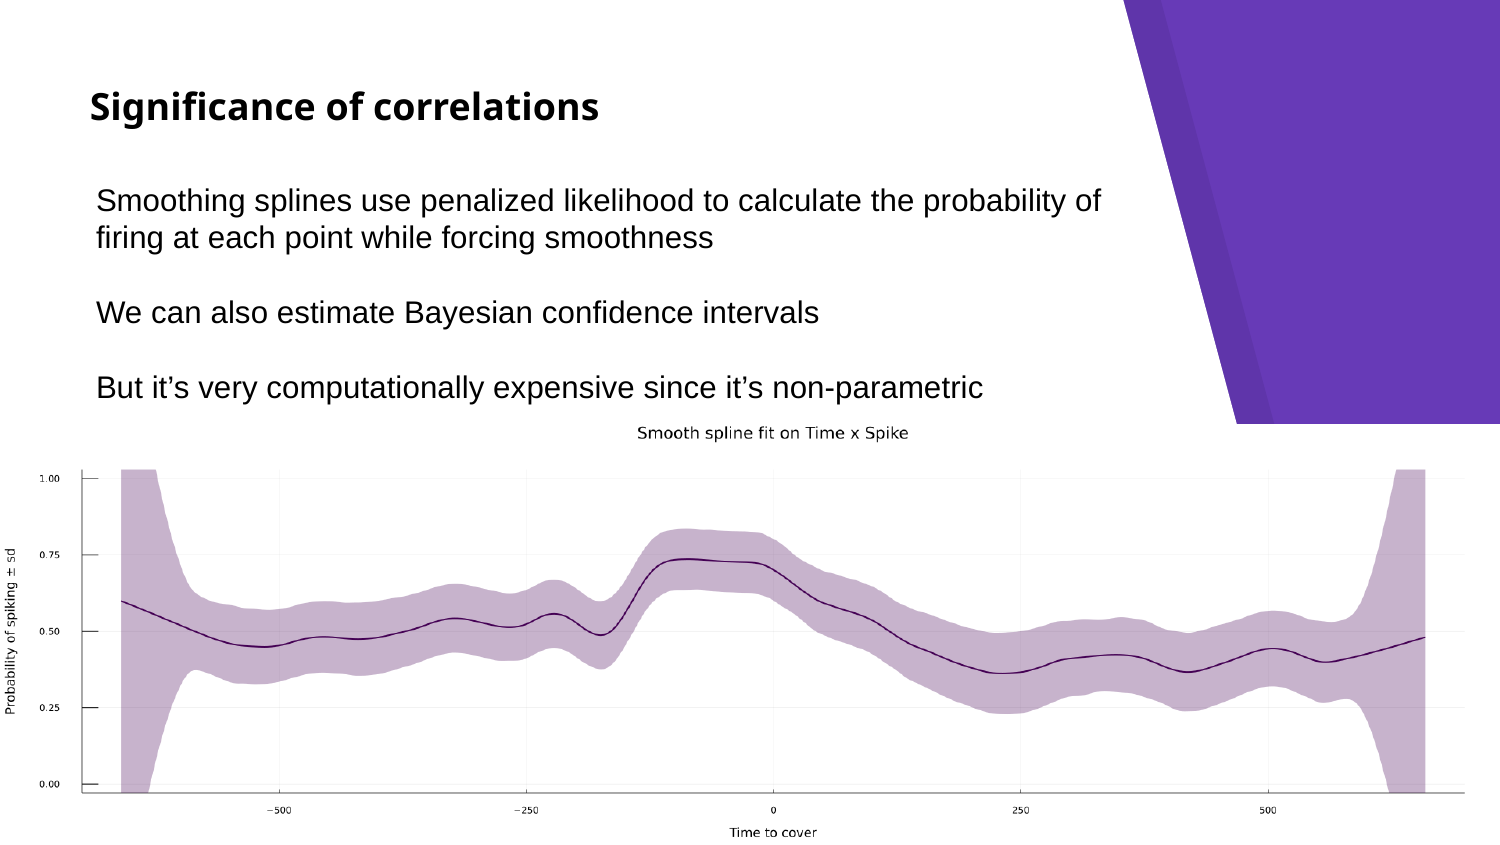

Significance of correlations
Smoothing splines use penalized likelihood to calculate the probability of firing at each point while forcing smoothness
We can also estimate Bayesian confidence intervals
But it’s very computationally expensive since it’s non-parametric